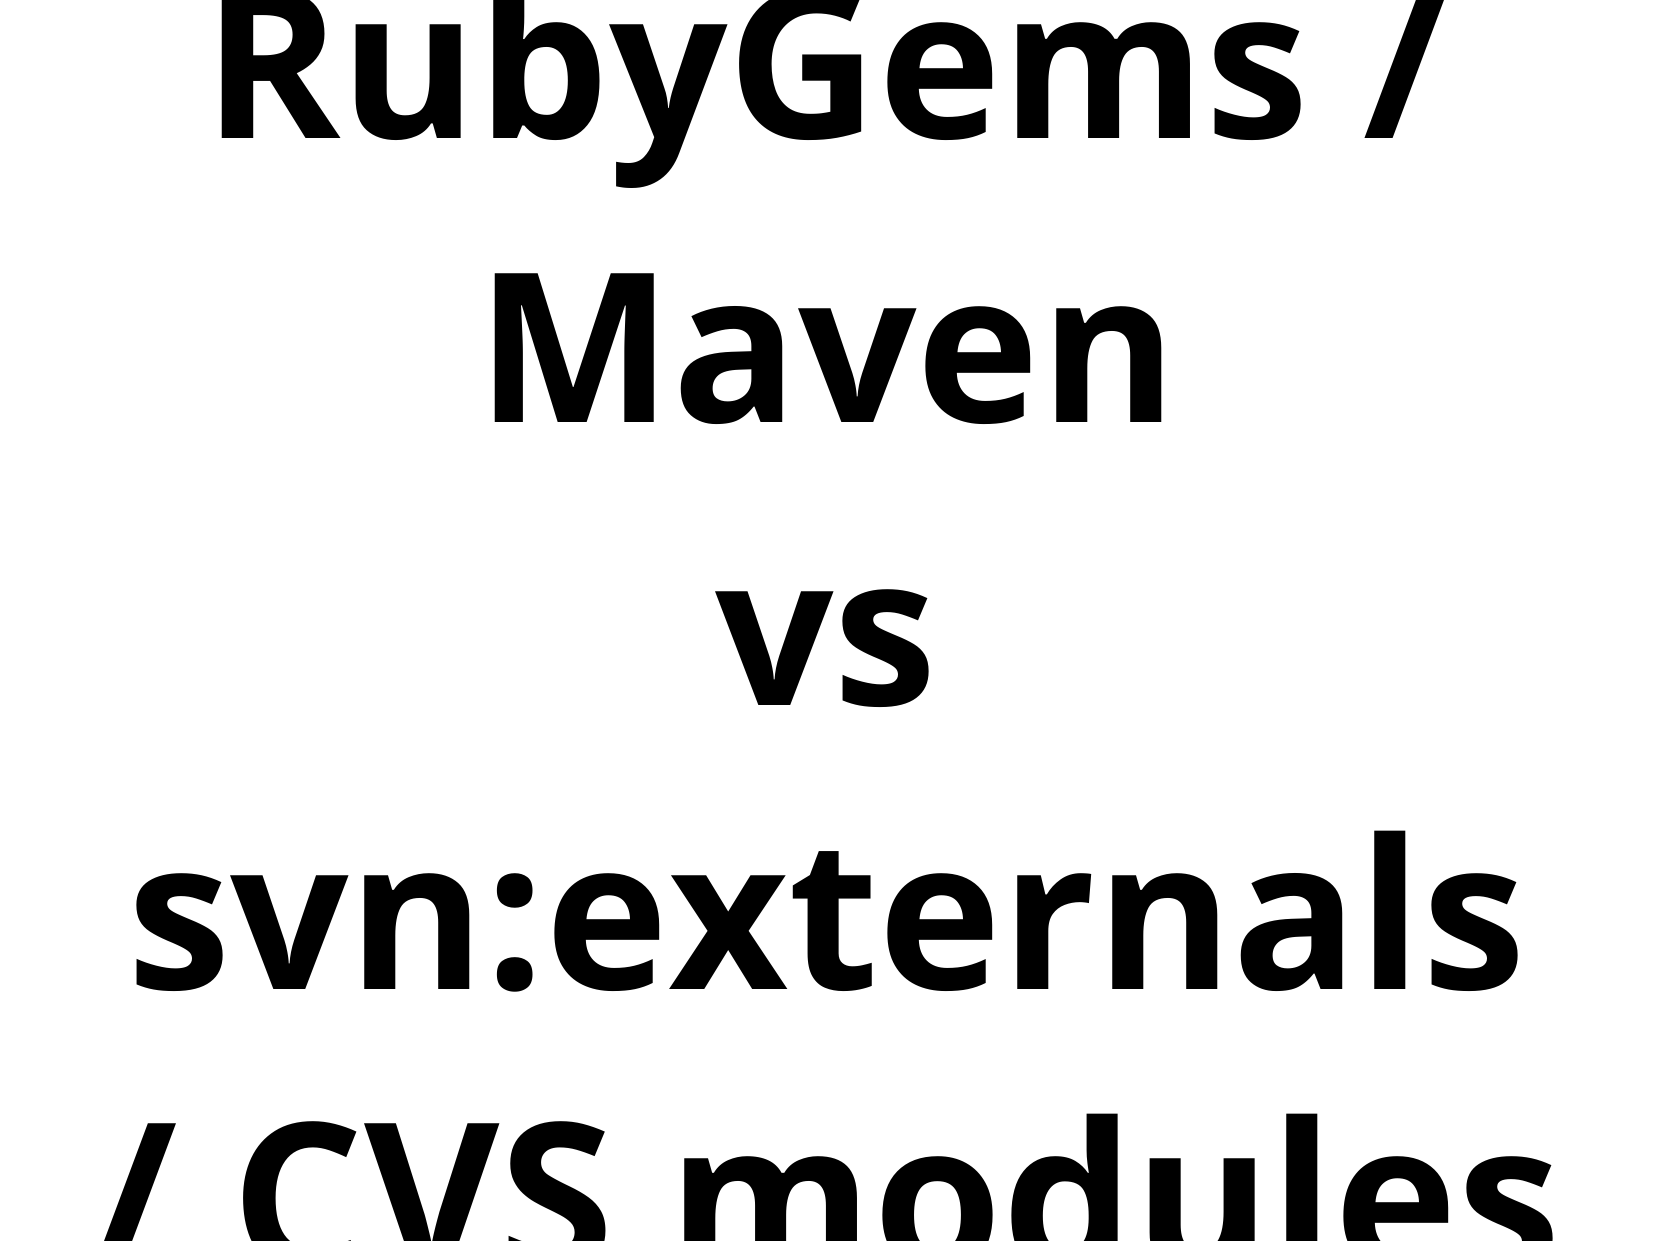

# RubyGems / Maven vs svn:externals / CVS modules